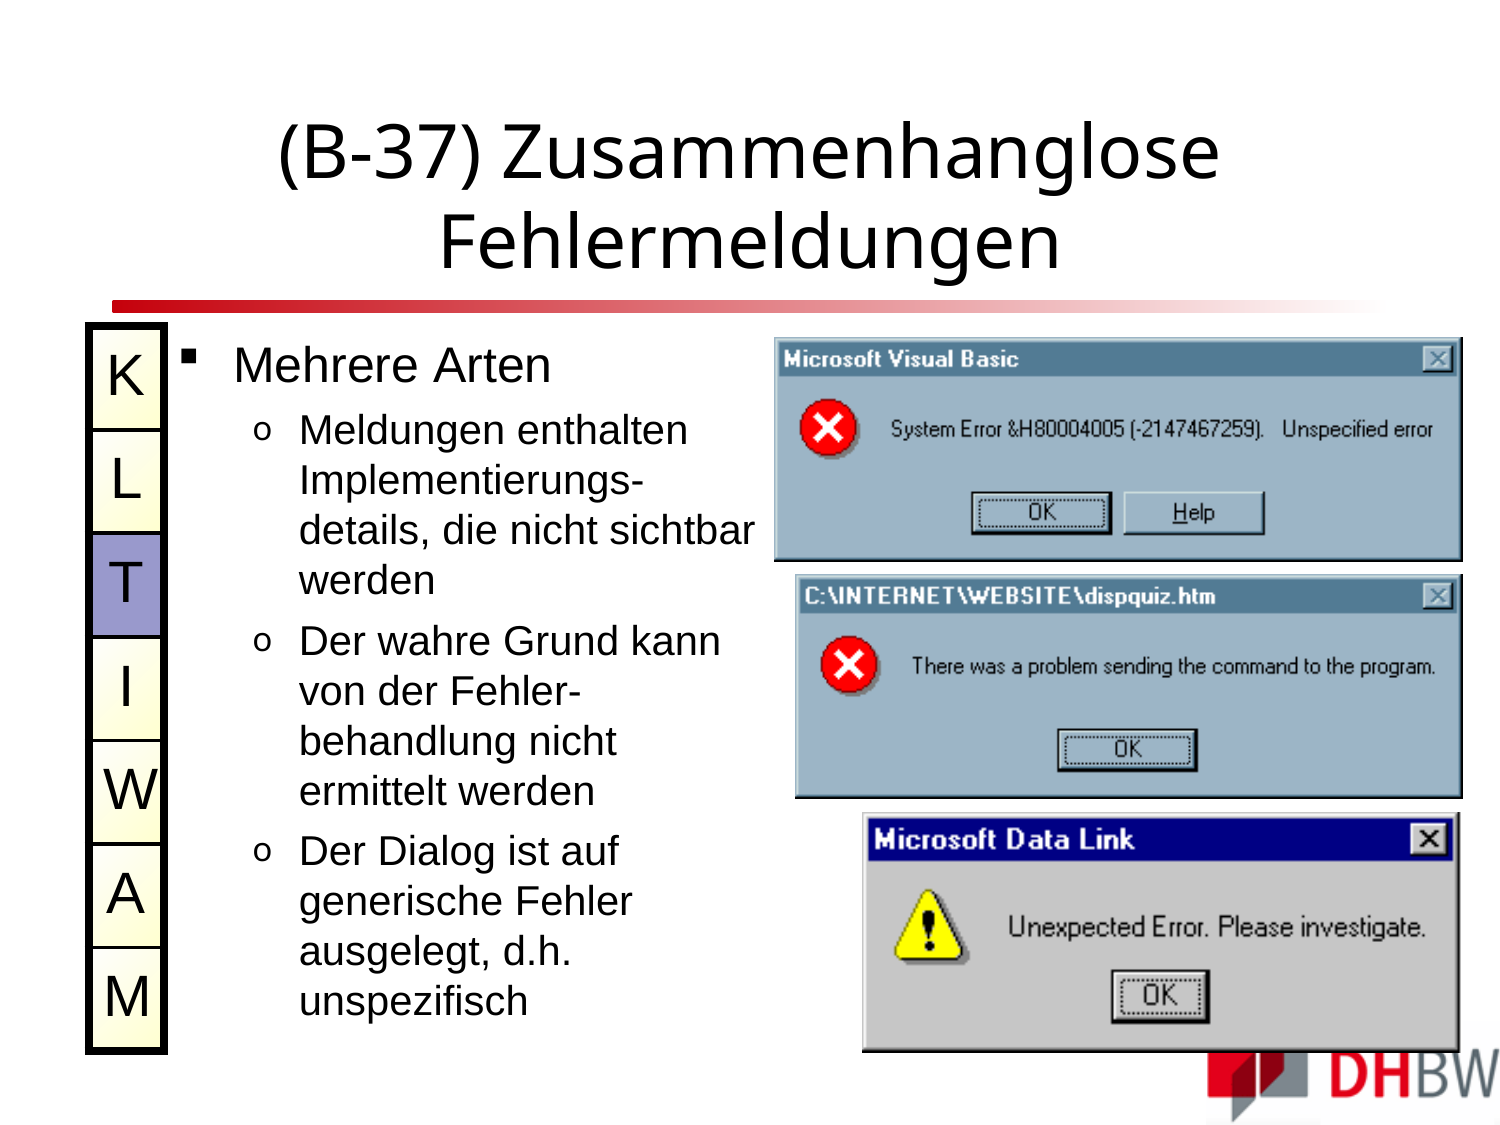

# (B-37) Zusammenhanglose Fehlermeldungen
Mehrere Arten
Meldungen enthalten Implementierungs-details, die nicht sichtbar werden
Der wahre Grund kann von der Fehler-behandlung nicht ermittelt werden
Der Dialog ist auf generische Fehler ausgelegt, d.h. unspezifisch
| K |
| --- |
| L |
| T |
| I |
| W |
| A |
| M |